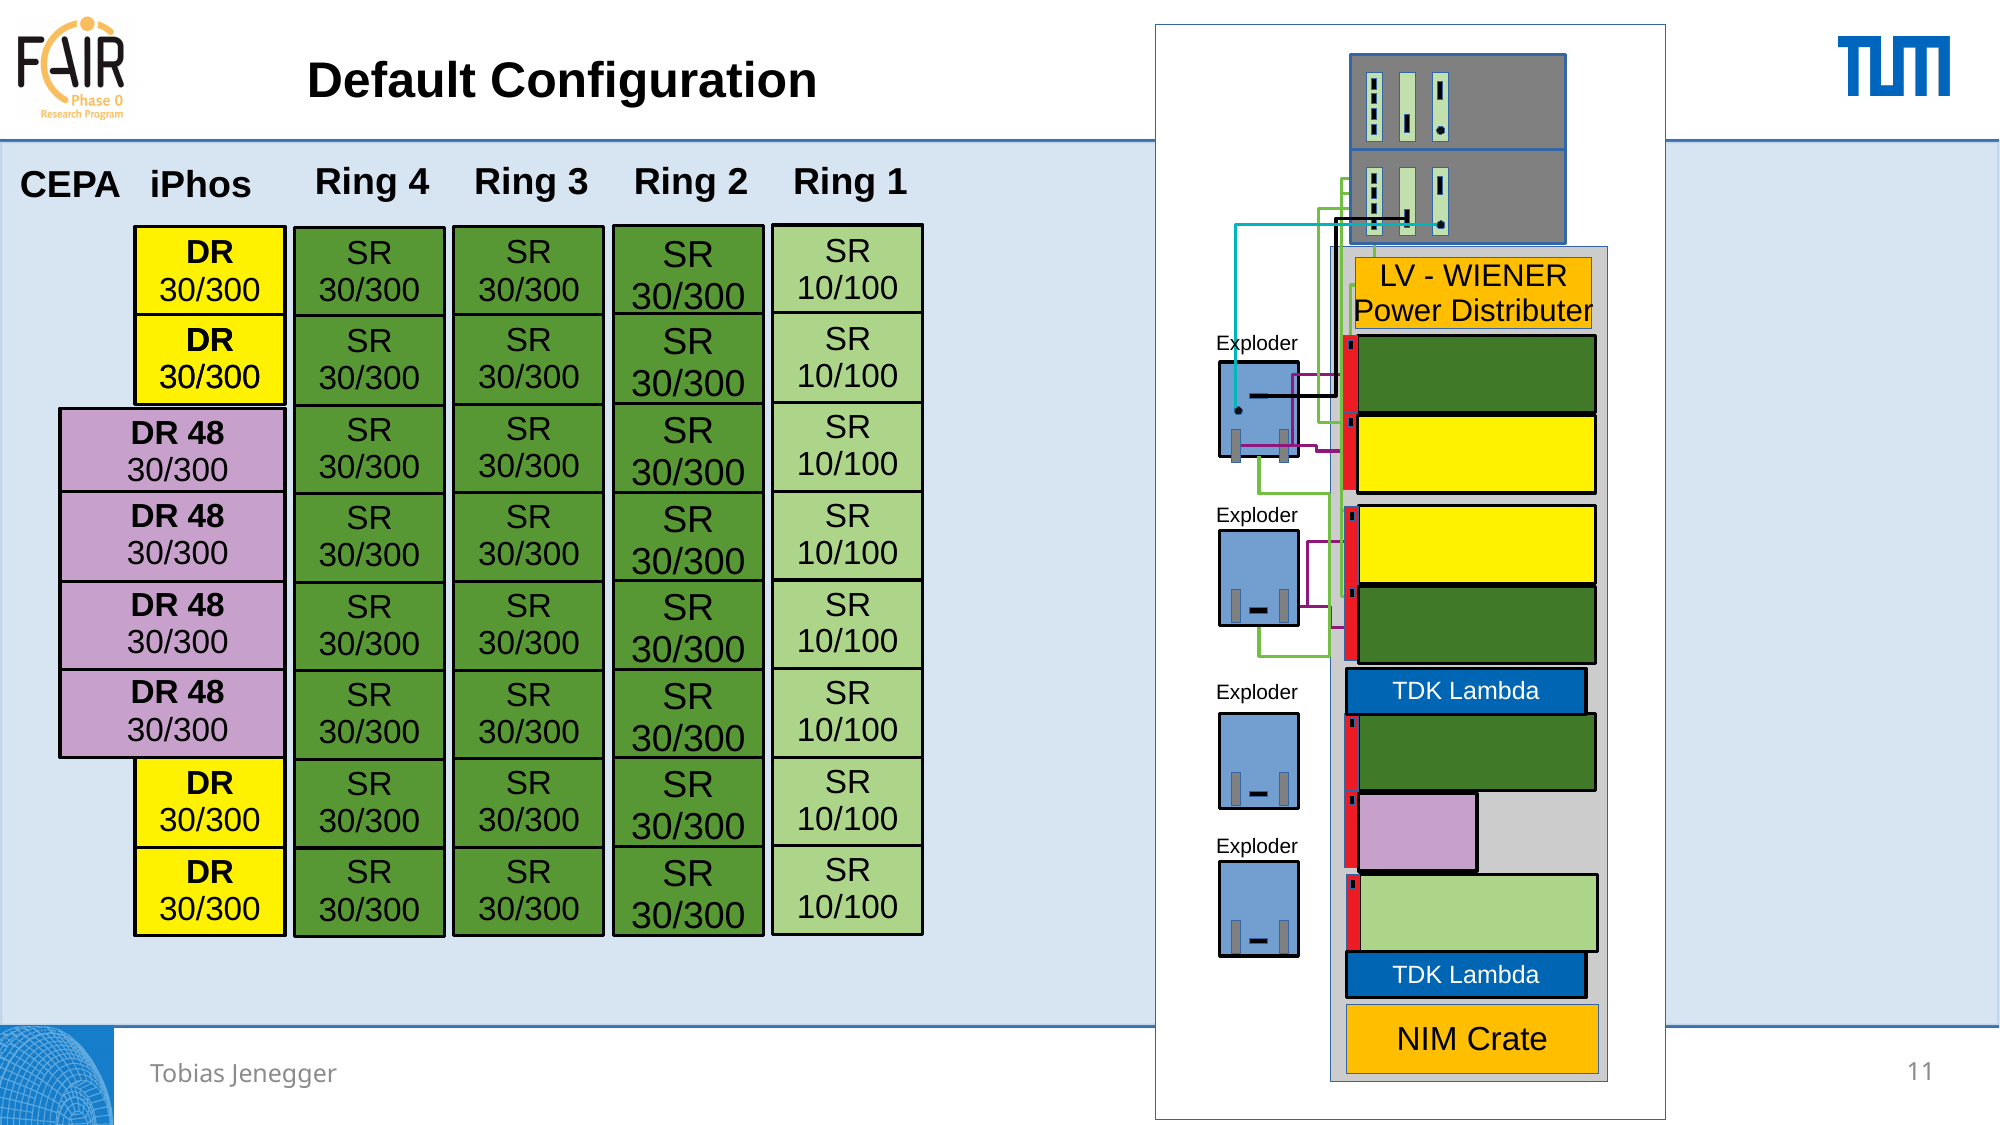

Default Configuration
LV - WIENER
Power Distributer
Exploder
Exploder
TDK Lambda
Exploder
Exploder
TDK Lambda
NIM Crate
Ring 4
Ring 3
Ring 2
Ring 1
CEPA
iPhos
SR 10/100
SR 10/100
SR 10/100
SR 10/100
SR 10/100
SR 10/100
SR 10/100
SR 10/100
SR 30/300
SR 30/300
SR 30/300
SR 30/300
SR 30/300
SR 30/300
SR 30/300
SR 30/300
DR 30/300
SR 30/300
SR 30/300
SR 30/300
SR 30/300
SR 30/300
SR 30/300
SR 30/300
SR 30/300
SR 30/300
SR 30/300
SR 30/300
SR 30/300
SR 30/300
SR 30/300
SR 30/300
SR 30/300
DR 30/300
DR 30/300
DR 48 30/300
DR 48 30/300
DR 48 30/300
DR 48 30/300
DR 48 30/300
DR 30/300
DR 30/300
11